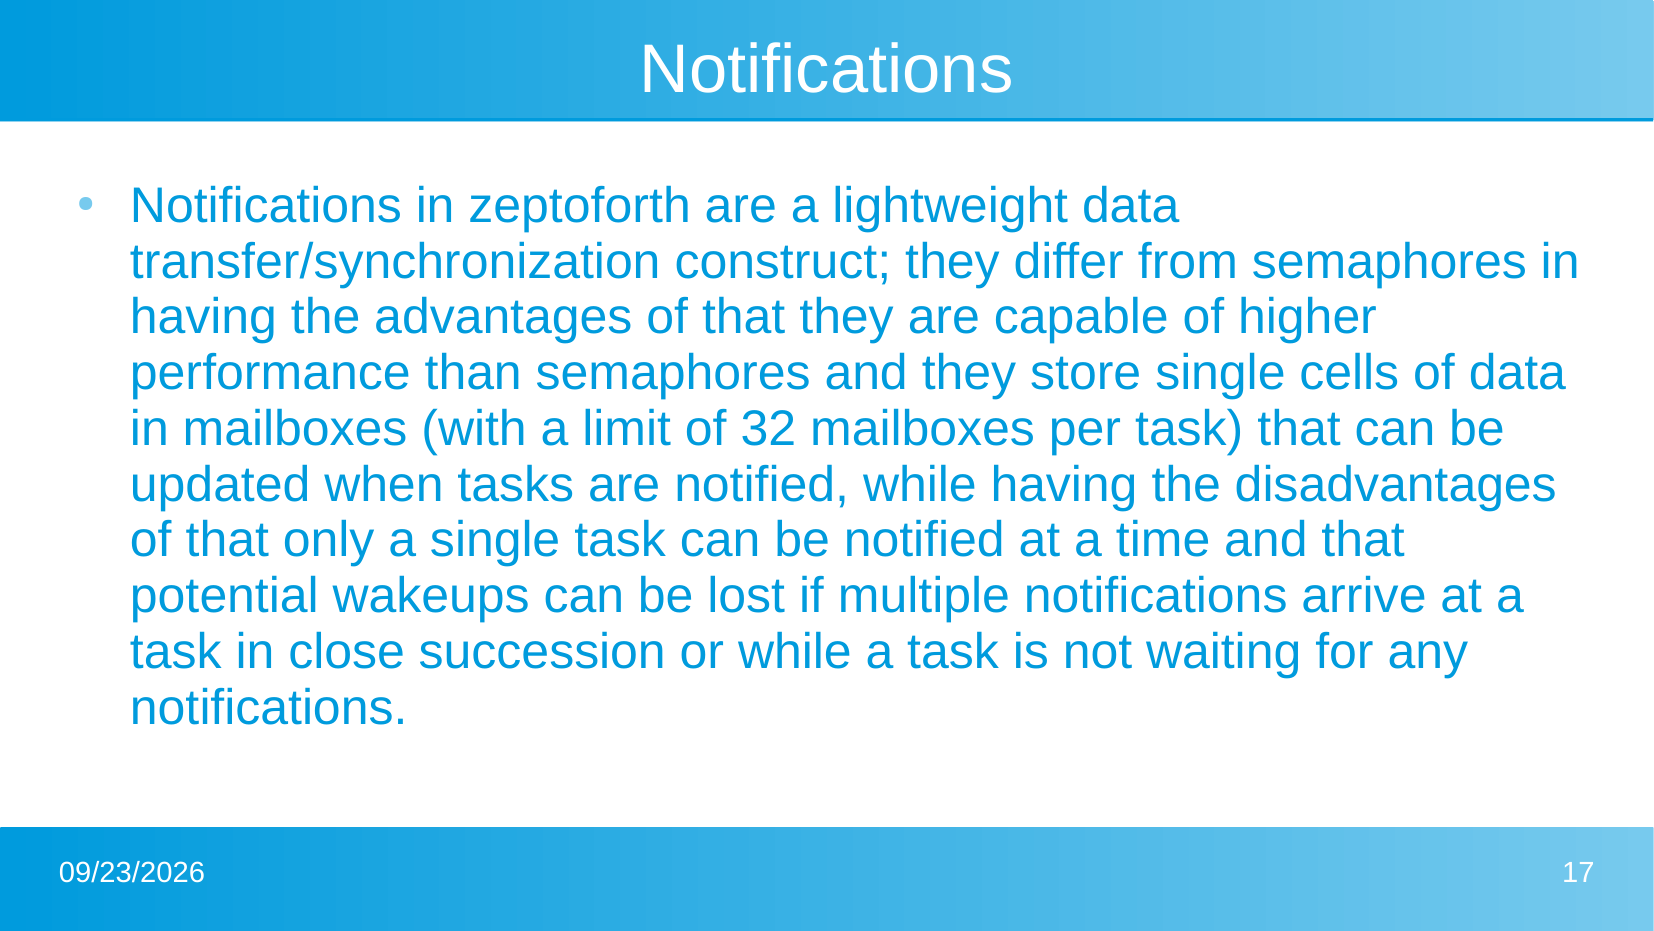

# Notifications
Notifications in zeptoforth are a lightweight data transfer/synchronization construct; they differ from semaphores in having the advantages of that they are capable of higher performance than semaphores and they store single cells of data in mailboxes (with a limit of 32 mailboxes per task) that can be updated when tasks are notified, while having the disadvantages of that only a single task can be notified at a time and that potential wakeups can be lost if multiple notifications arrive at a task in close succession or while a task is not waiting for any notifications.
17